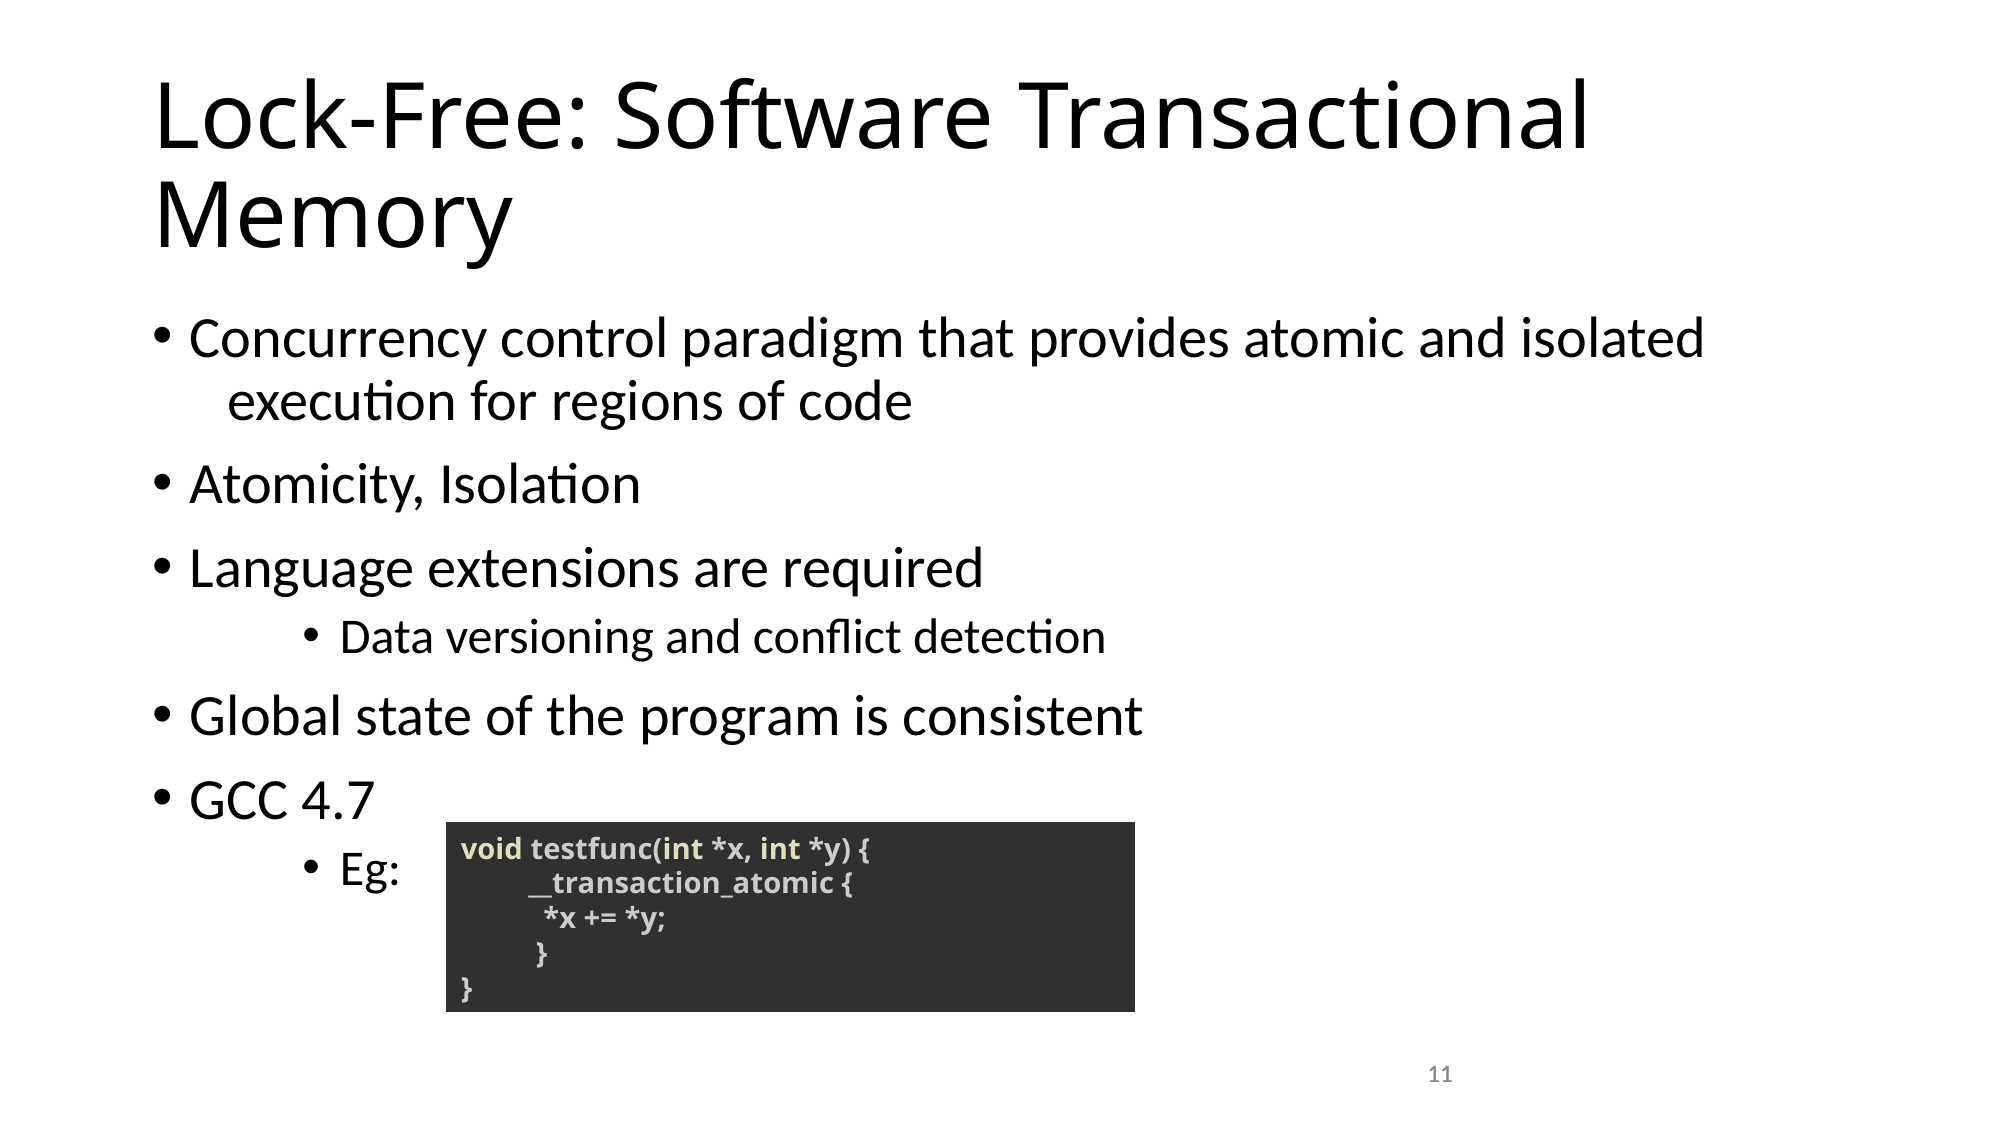

# Lock-Free: Software Transactional Memory
Concurrency control paradigm that provides atomic and isolated execution for regions of code
Atomicity, Isolation
Language extensions are required
Data versioning and conflict detection
Global state of the program is consistent
GCC 4.7
Eg:
void testfunc(int *x, int *y) {
 __transaction_atomic {
	 *x += *y;
 }
}